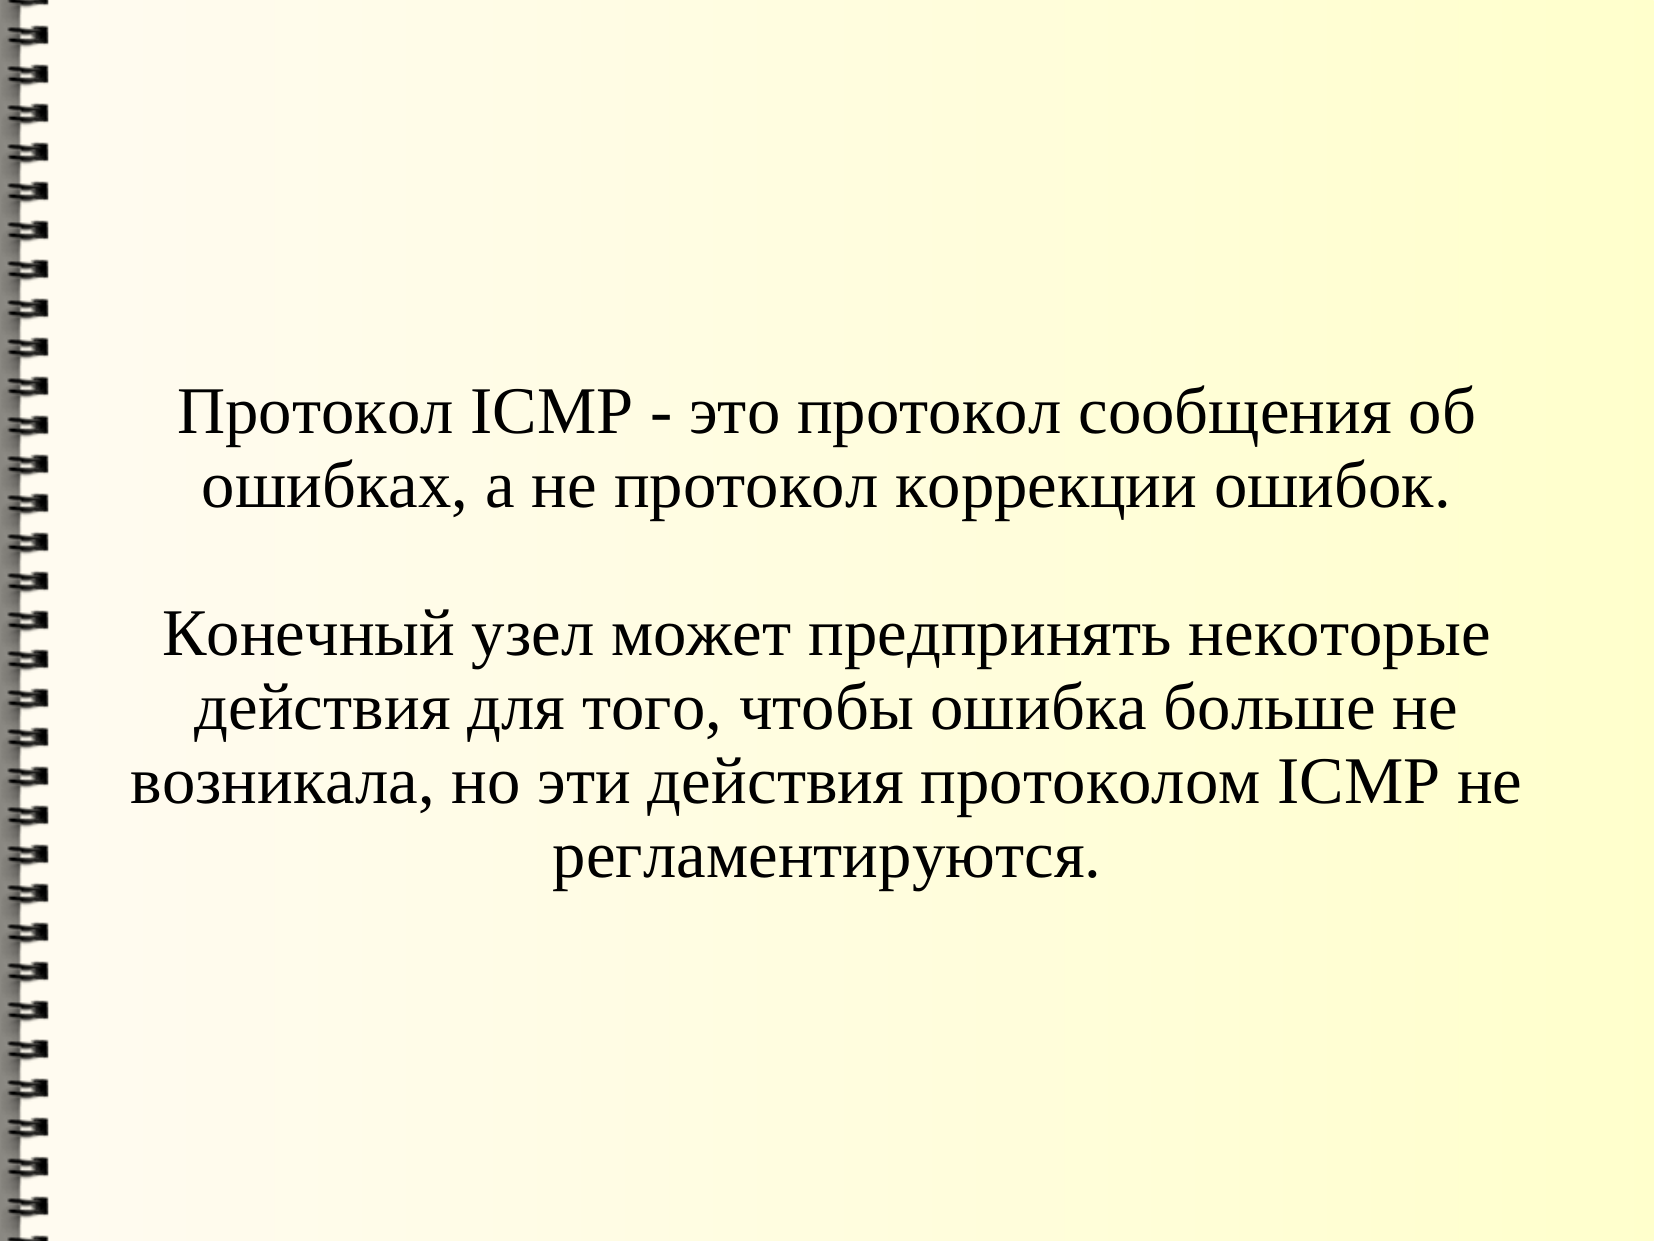

# Протокол ICMP - это протокол сообщения об ошибках, а не протокол коррекции ошибок.
Конечный узел может предпринять некоторые действия для того, чтобы ошибка больше не возникала, но эти действия протоколом ICMP не регламентируются.